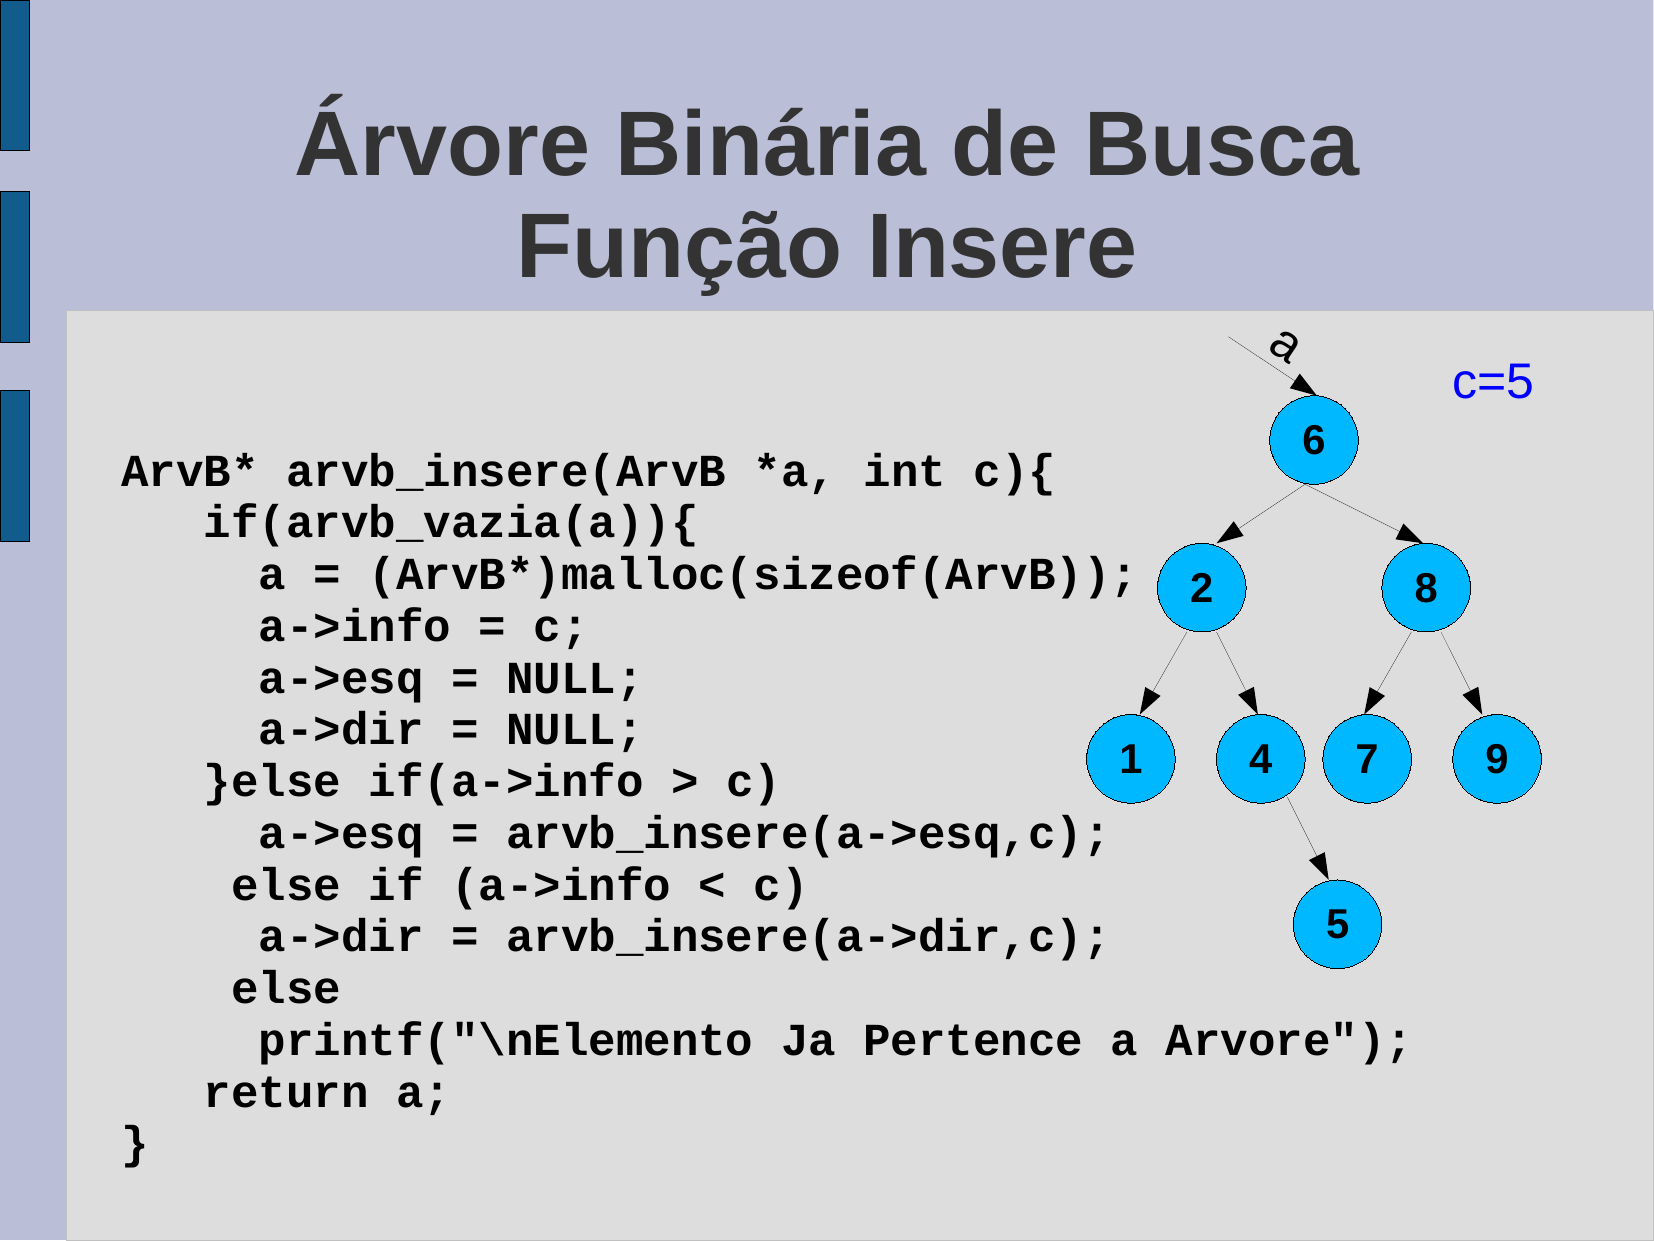

# Árvore Binária de Busca Função Insere
a
ArvB* arvb_insere(ArvB *a, int c){
 if(arvb_vazia(a)){
 a = (ArvB*)malloc(sizeof(ArvB));
 a->info = c;
 a->esq = NULL;
 a->dir = NULL;
 }else if(a->info > c)
 a->esq = arvb_insere(a->esq,c);
 else if (a->info < c)
 a->dir = arvb_insere(a->dir,c);
 else
 printf("\nElemento Ja Pertence a Arvore");
 return a;
}
c=5
6
2
8
1
4
7
9
5